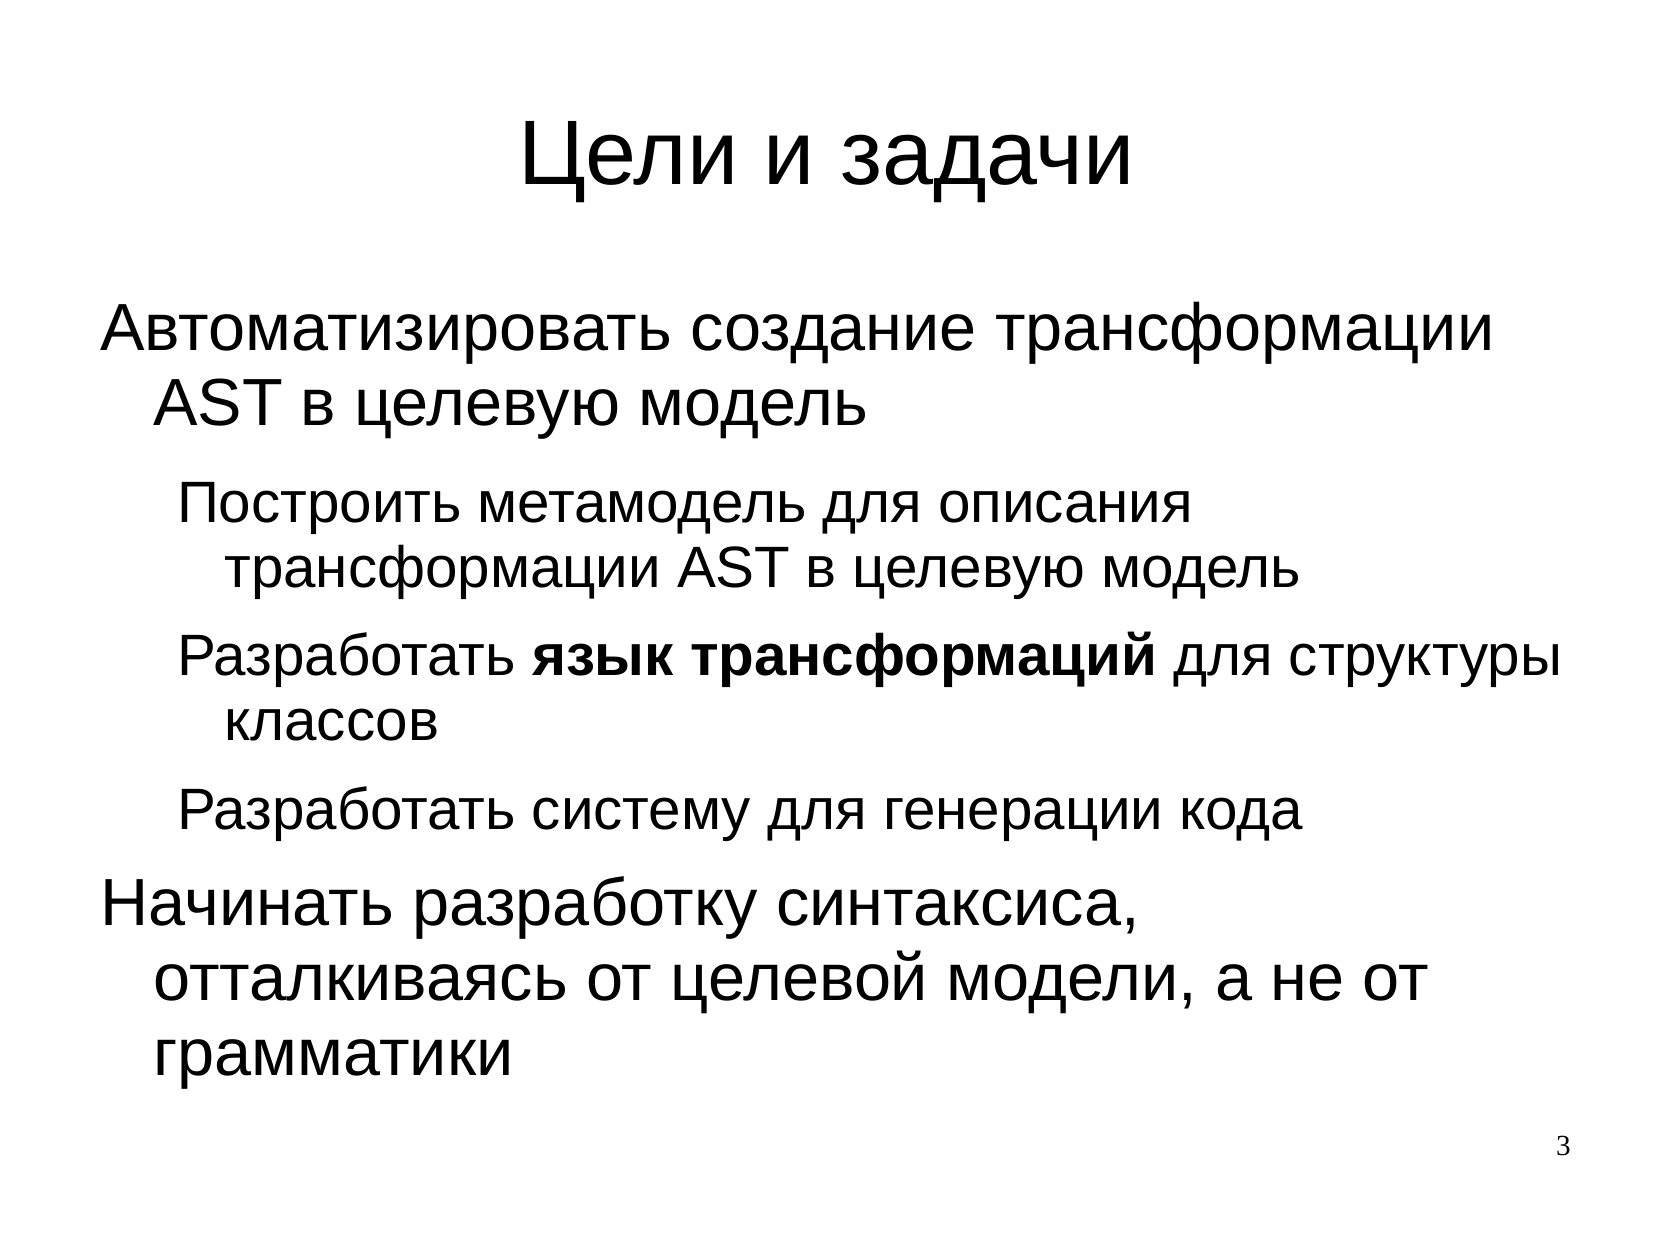

# Цели и задачи
Автоматизировать создание трансформации AST в целевую модель
Построить метамодель для описания трансформации AST в целевую модель
Разработать язык трансформаций для структуры классов
Разработать систему для генерации кода
Начинать разработку синтаксиса, отталкиваясь от целевой модели, а не от грамматики
3